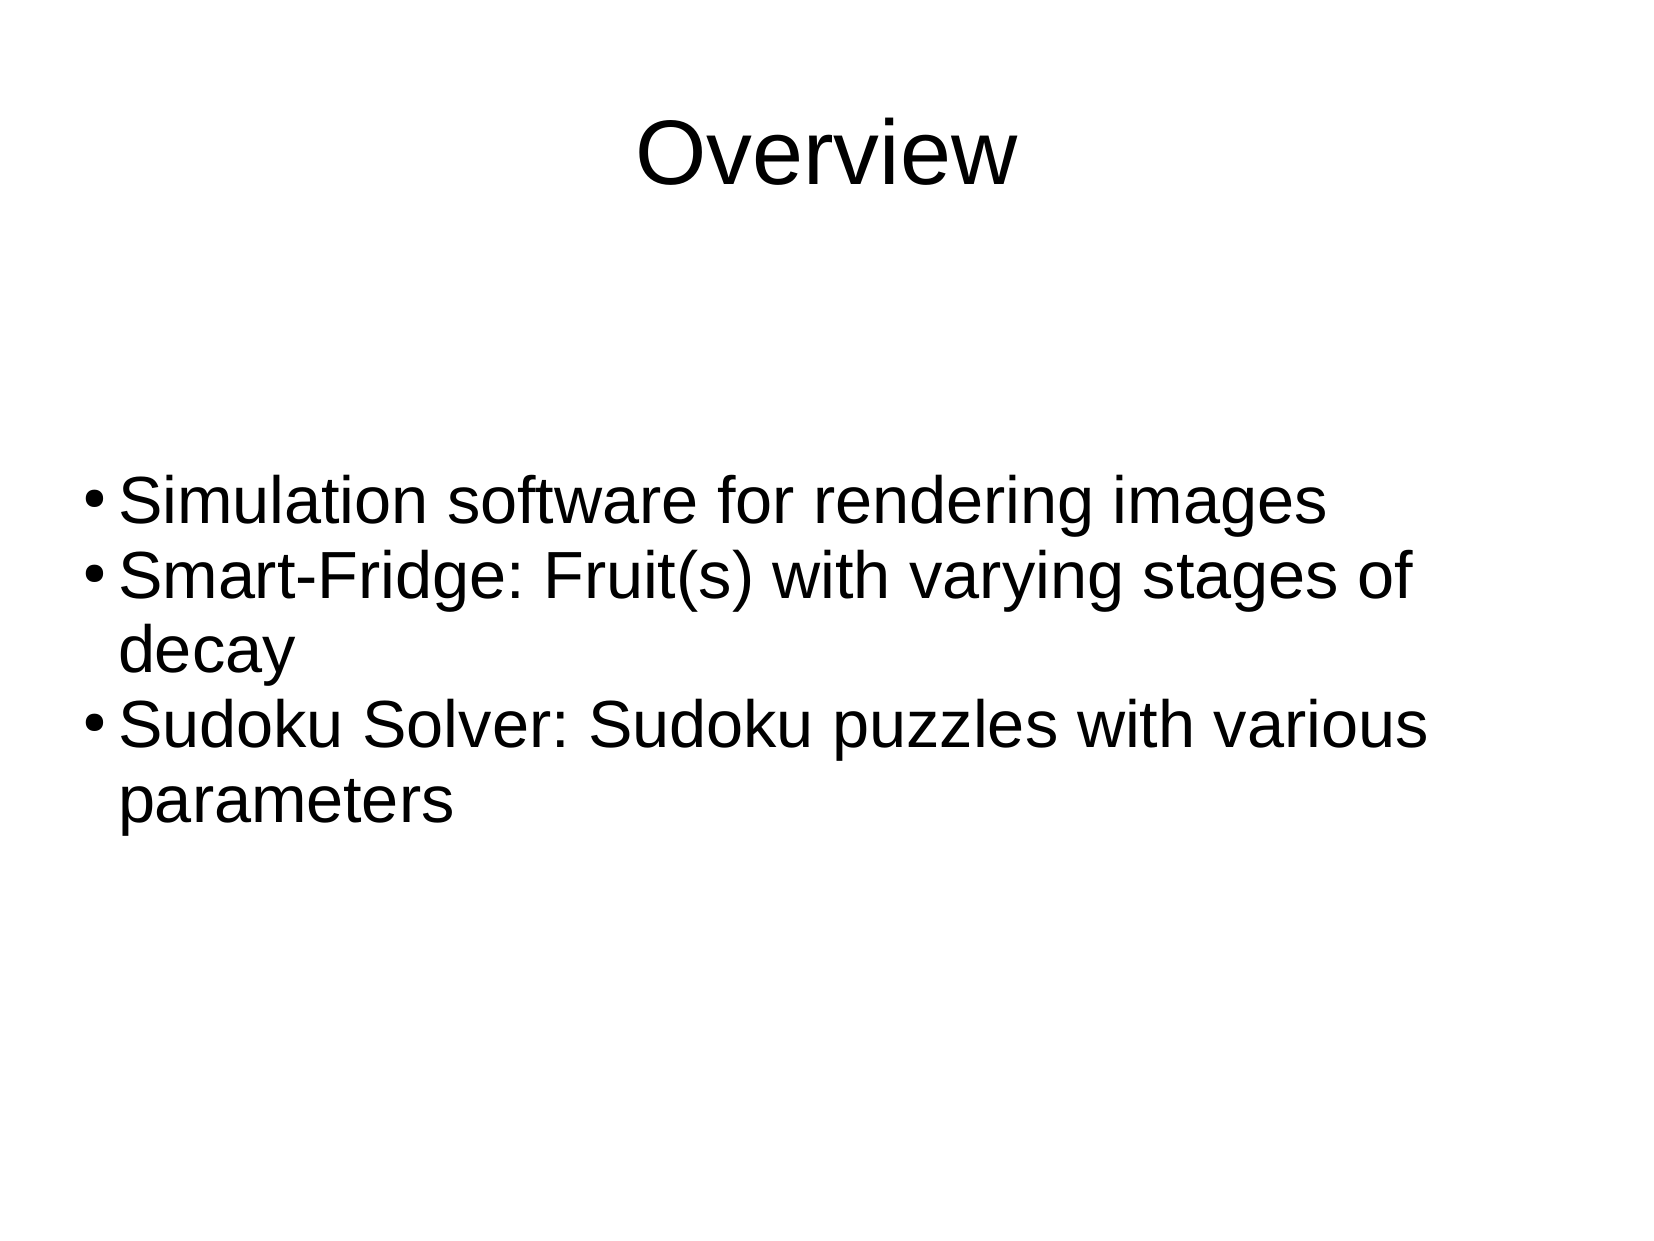

# Overview
Simulation software for rendering images
Smart-Fridge: Fruit(s) with varying stages of decay
Sudoku Solver: Sudoku puzzles with various parameters